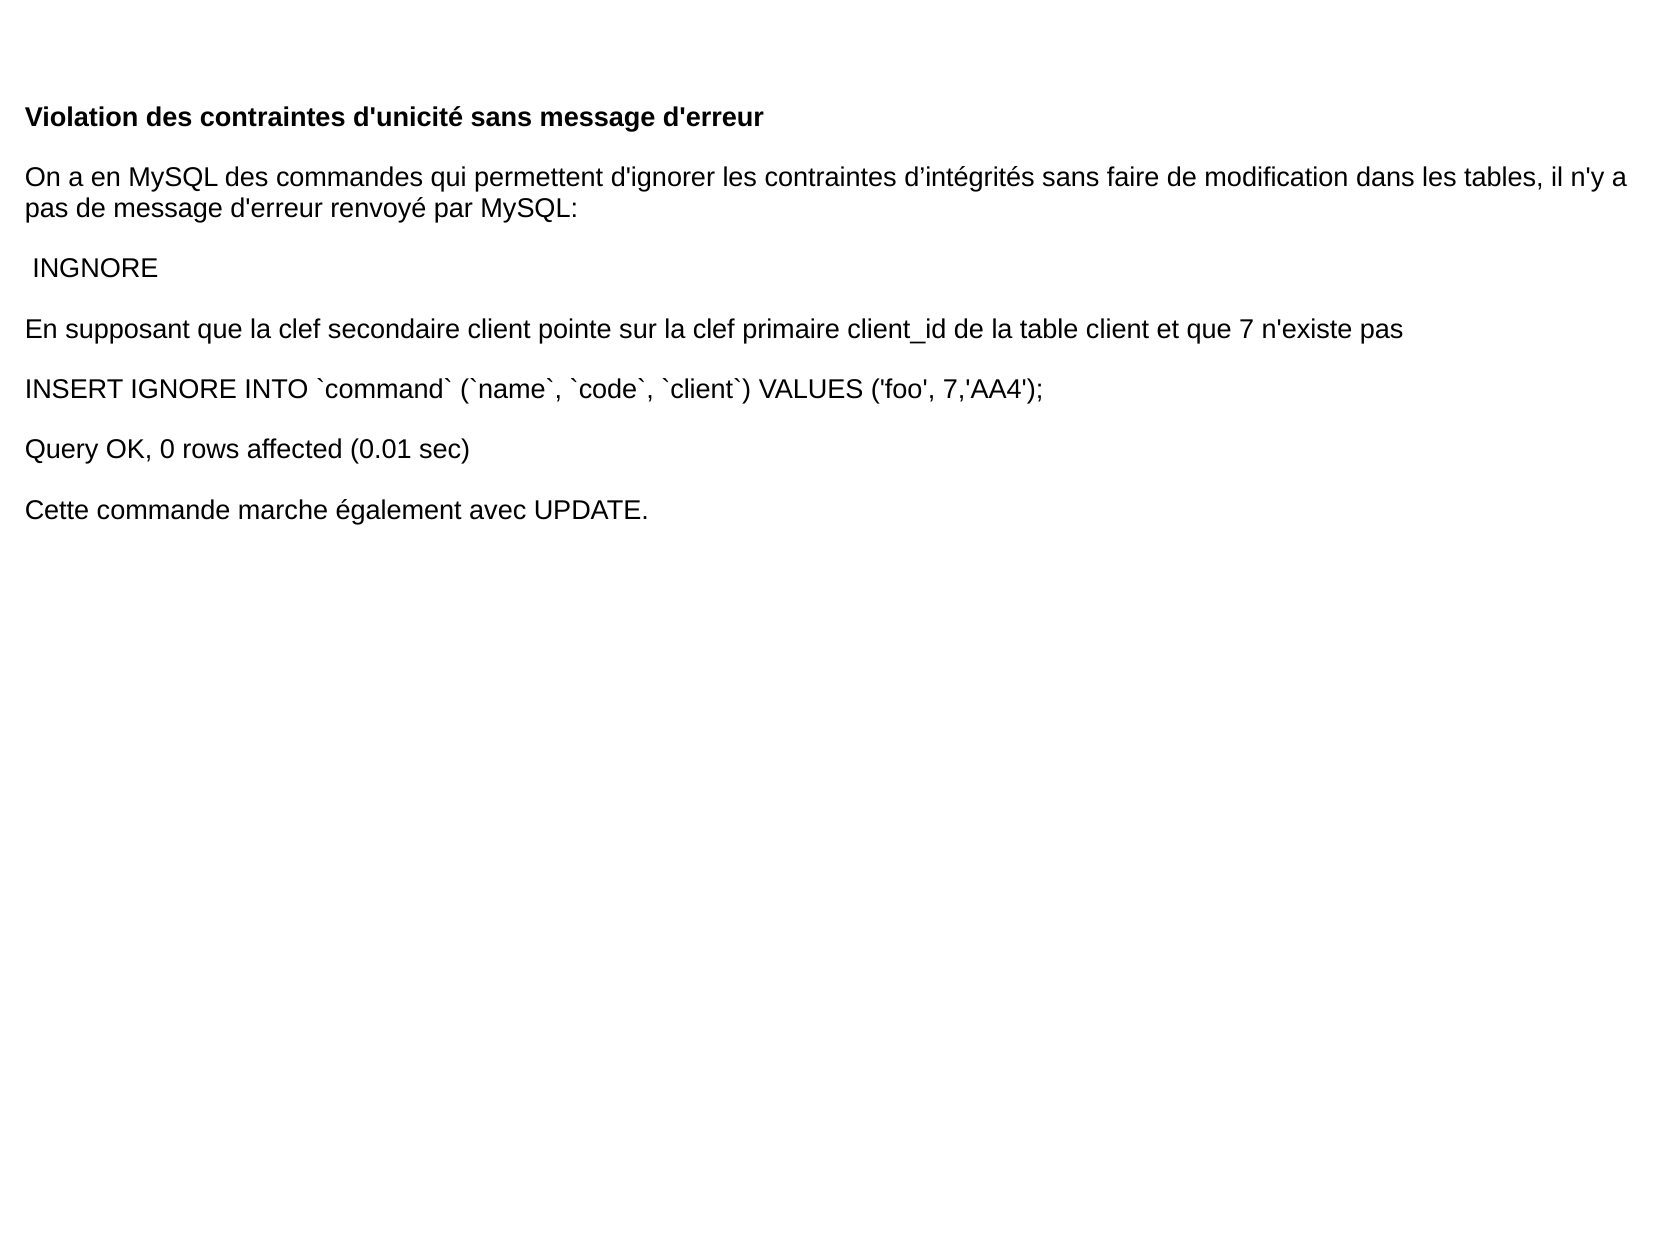

Violation des contraintes d'unicité sans message d'erreur
On a en MySQL des commandes qui permettent d'ignorer les contraintes d’intégrités sans faire de modification dans les tables, il n'y a pas de message d'erreur renvoyé par MySQL:
 INGNORE
En supposant que la clef secondaire client pointe sur la clef primaire client_id de la table client et que 7 n'existe pas
INSERT IGNORE INTO `command` (`name`, `code`, `client`) VALUES ('foo', 7,'AA4');
Query OK, 0 rows affected (0.01 sec)
Cette commande marche également avec UPDATE.